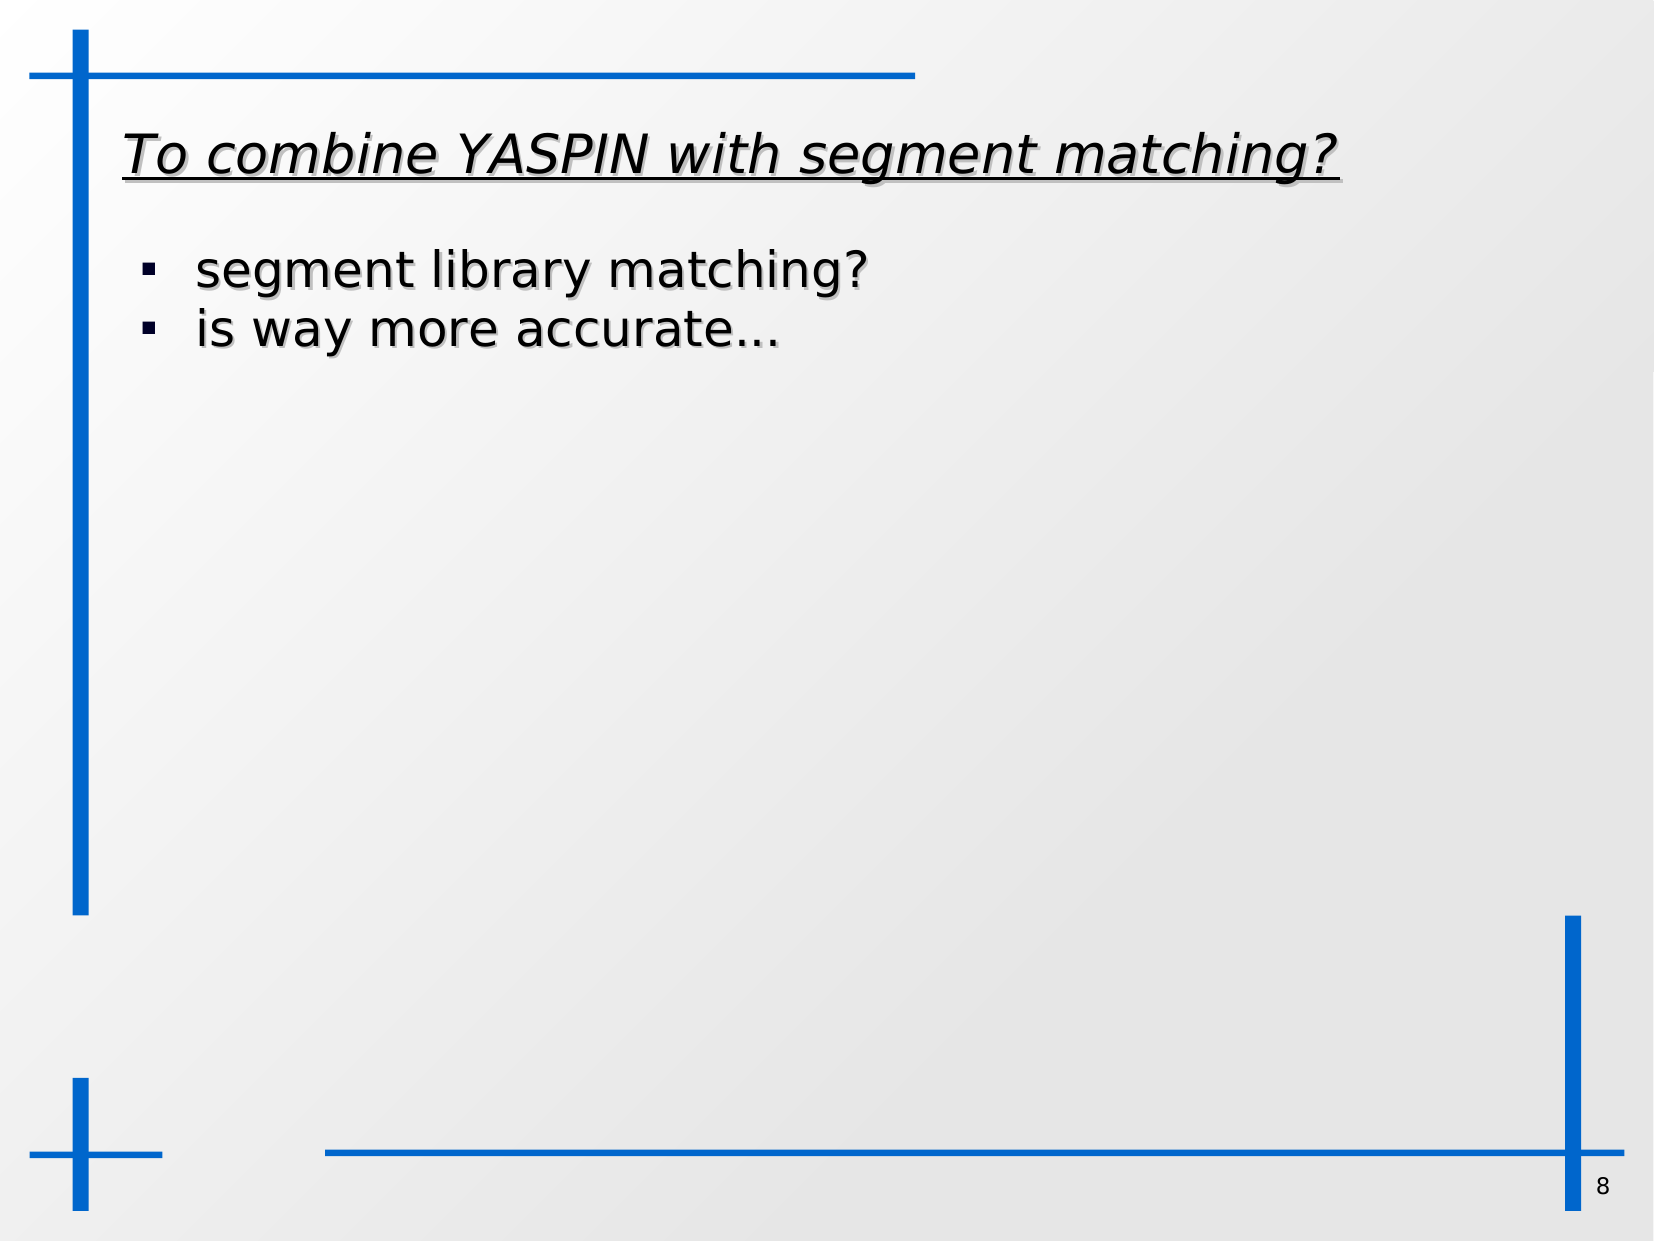

# To combine YASPIN with segment matching?
segment library matching?
is way more accurate...